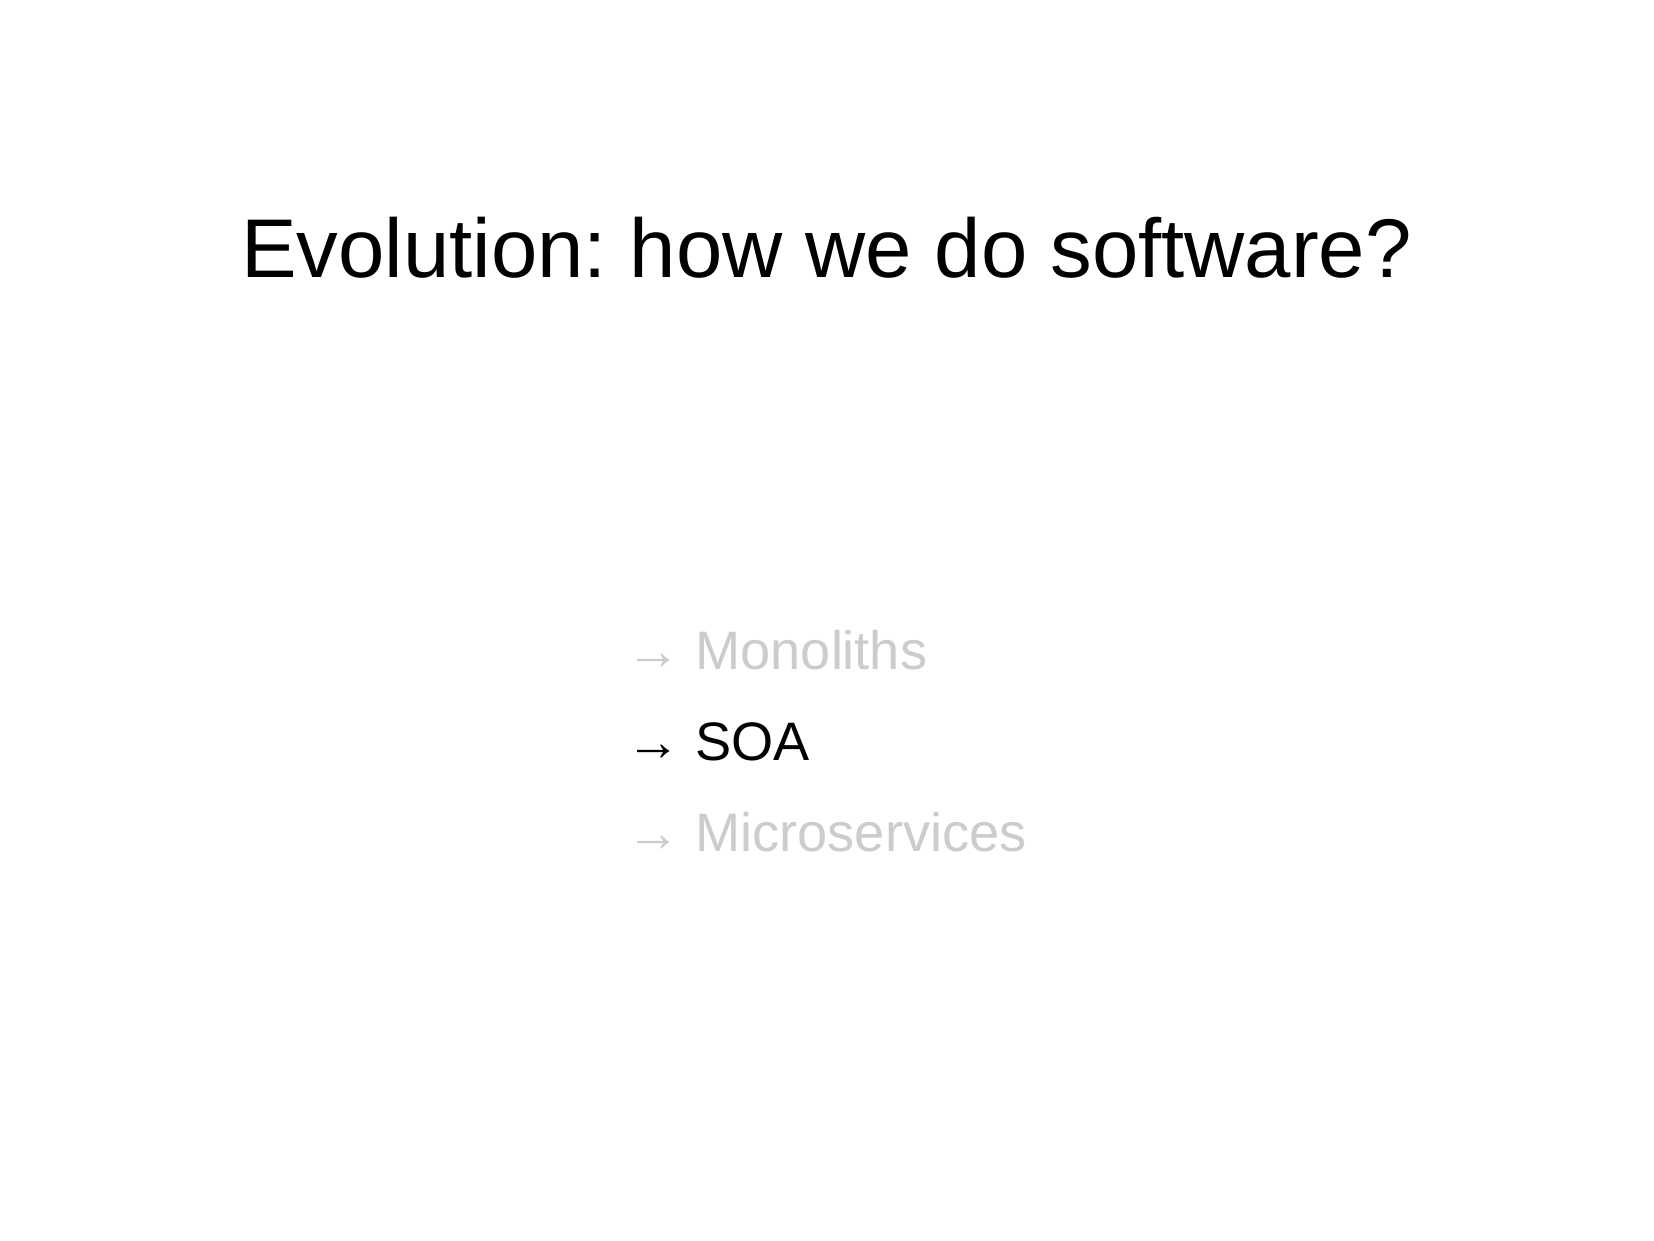

Evolution: how we do software?
→ Monoliths
→ SOA
→ Microservices